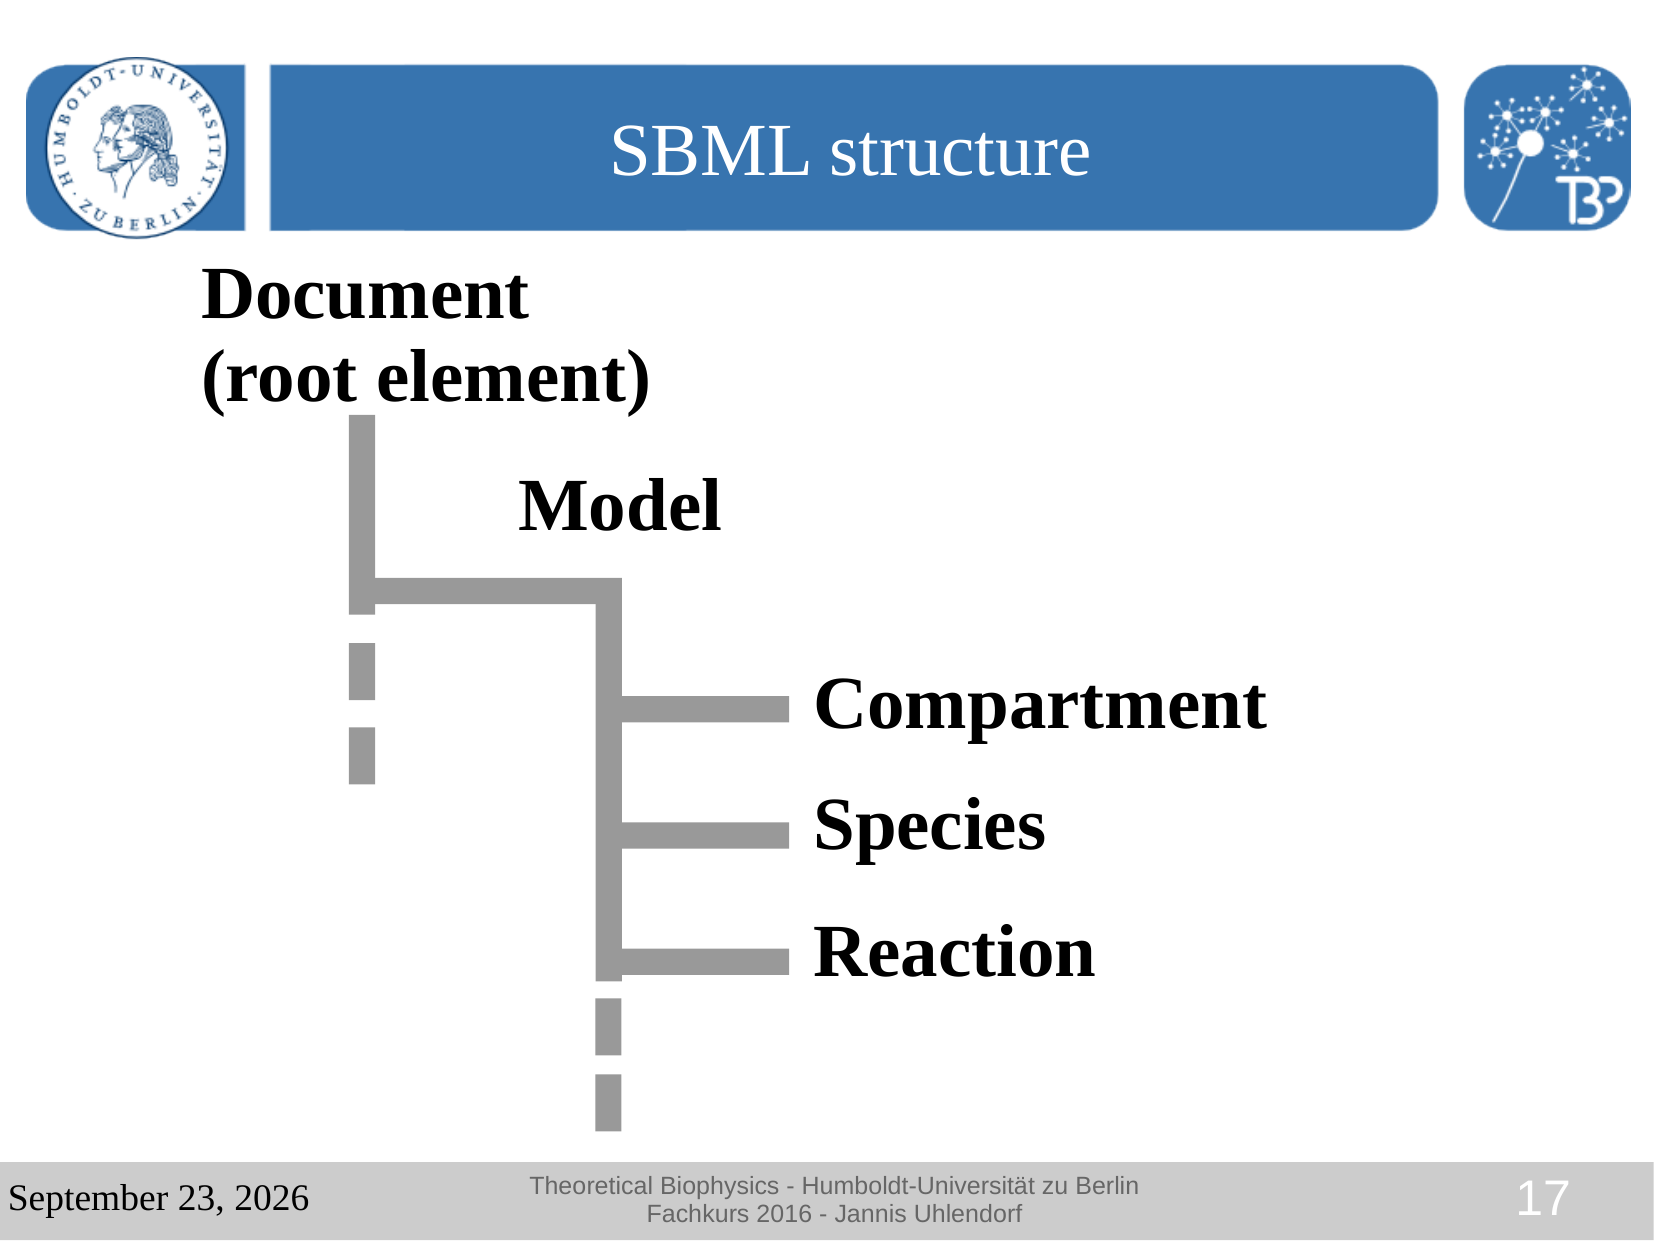

# SBML structure
Document
(root element)
Model
Compartment
Species
Reaction
17
Fachkurs WS 2013 - Timo Lubitz, Jannis Uhlendorf